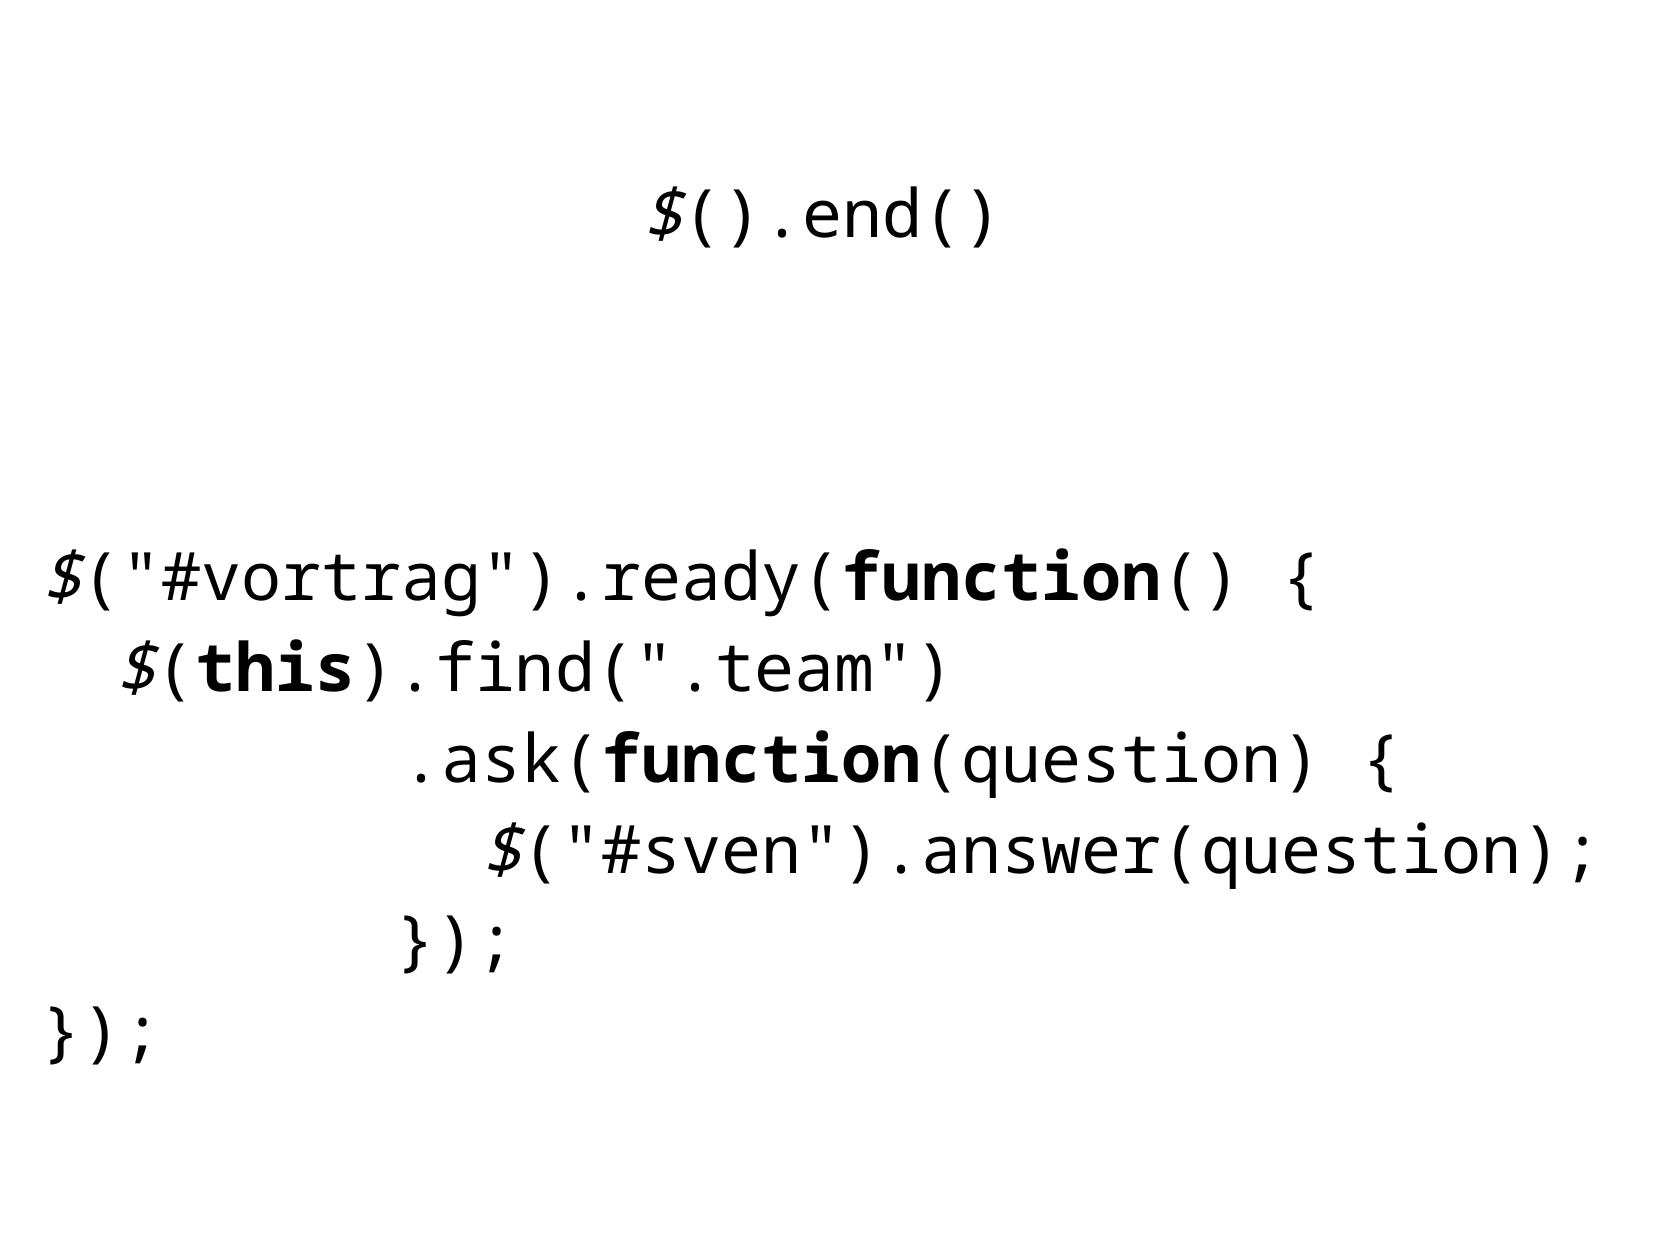

# $().end()
$("#vortrag").ready(function() {
	$(this).find(".team")
 .ask(function(question) {
 $("#sven").answer(question);
	 });
});